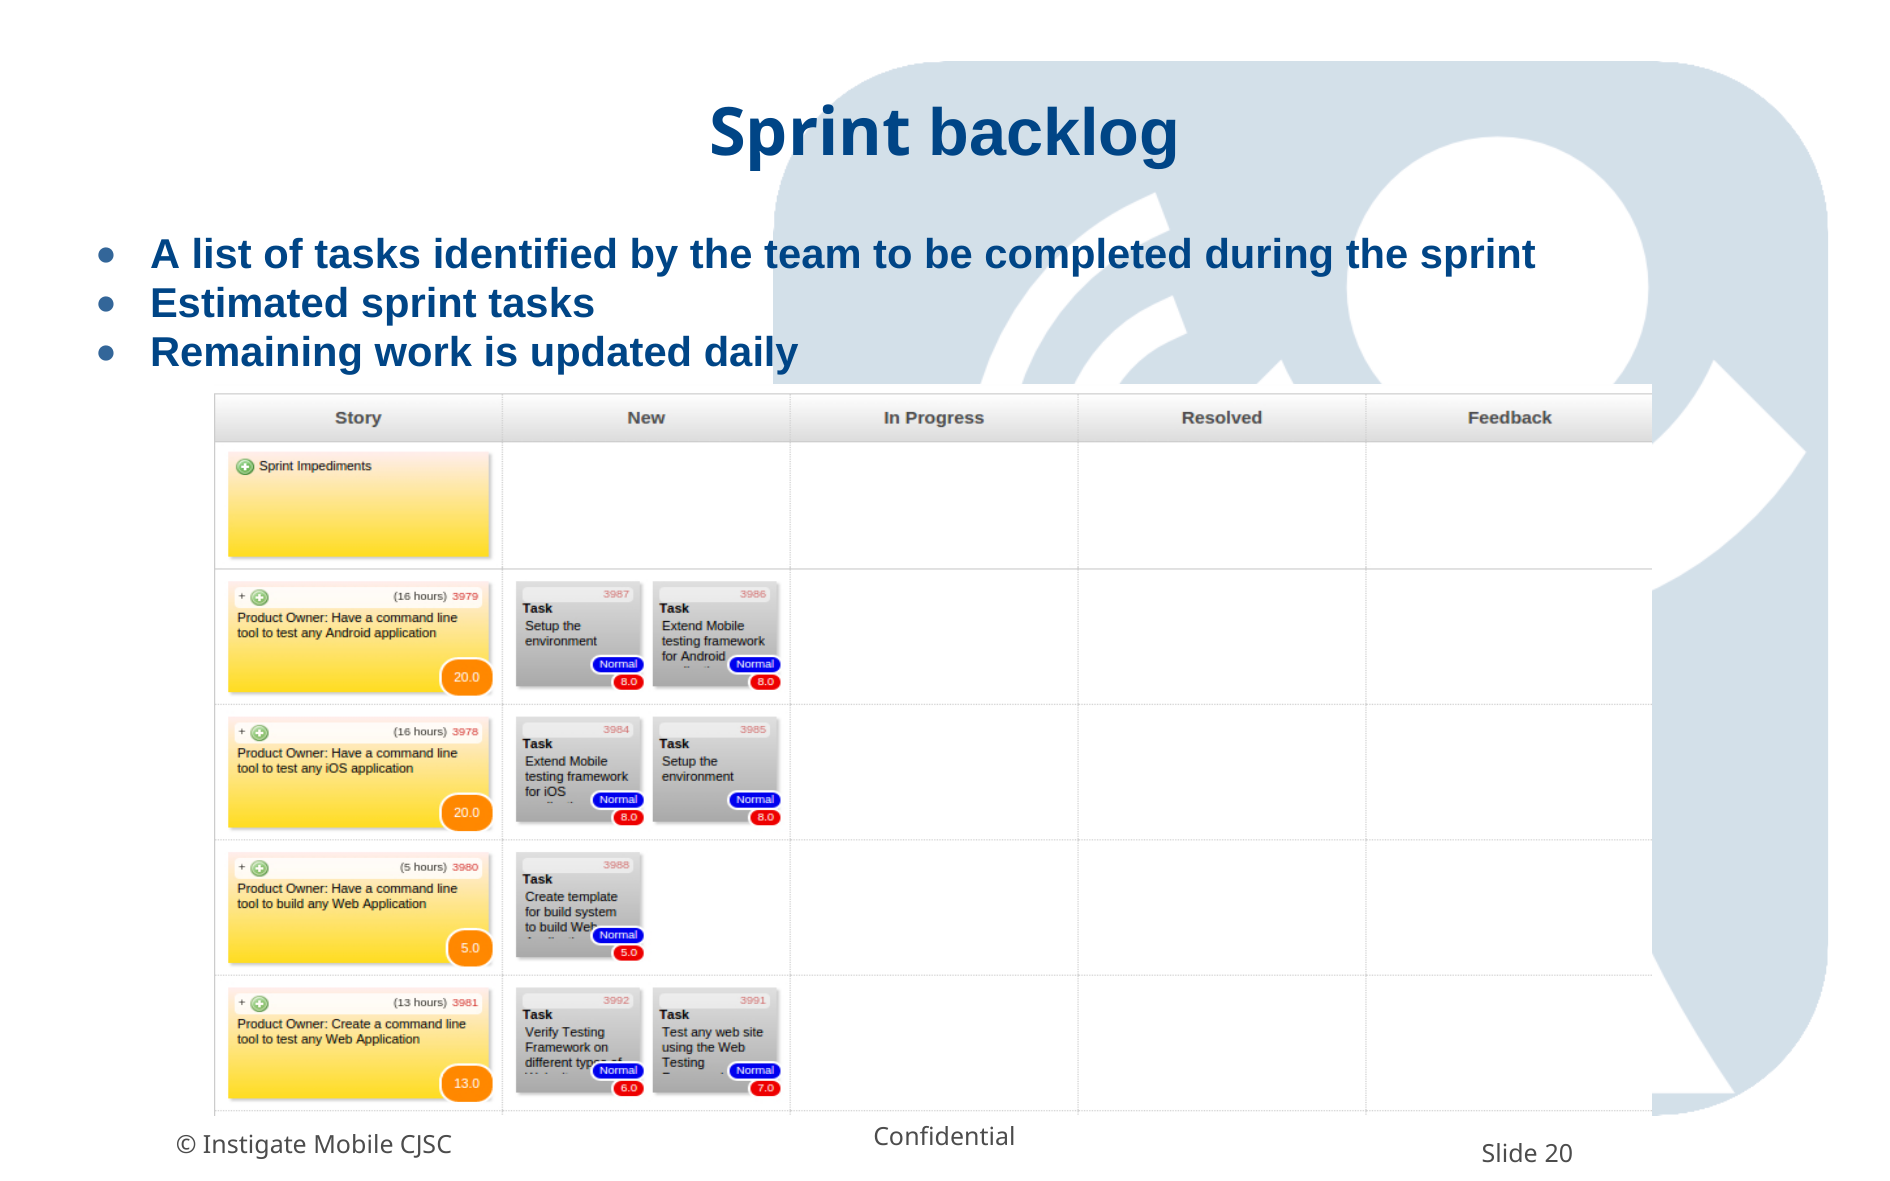

Sprint backlog
A list of tasks identified by the team to be completed during the sprint
Estimated sprint tasks
Remaining work is updated daily
Confidential